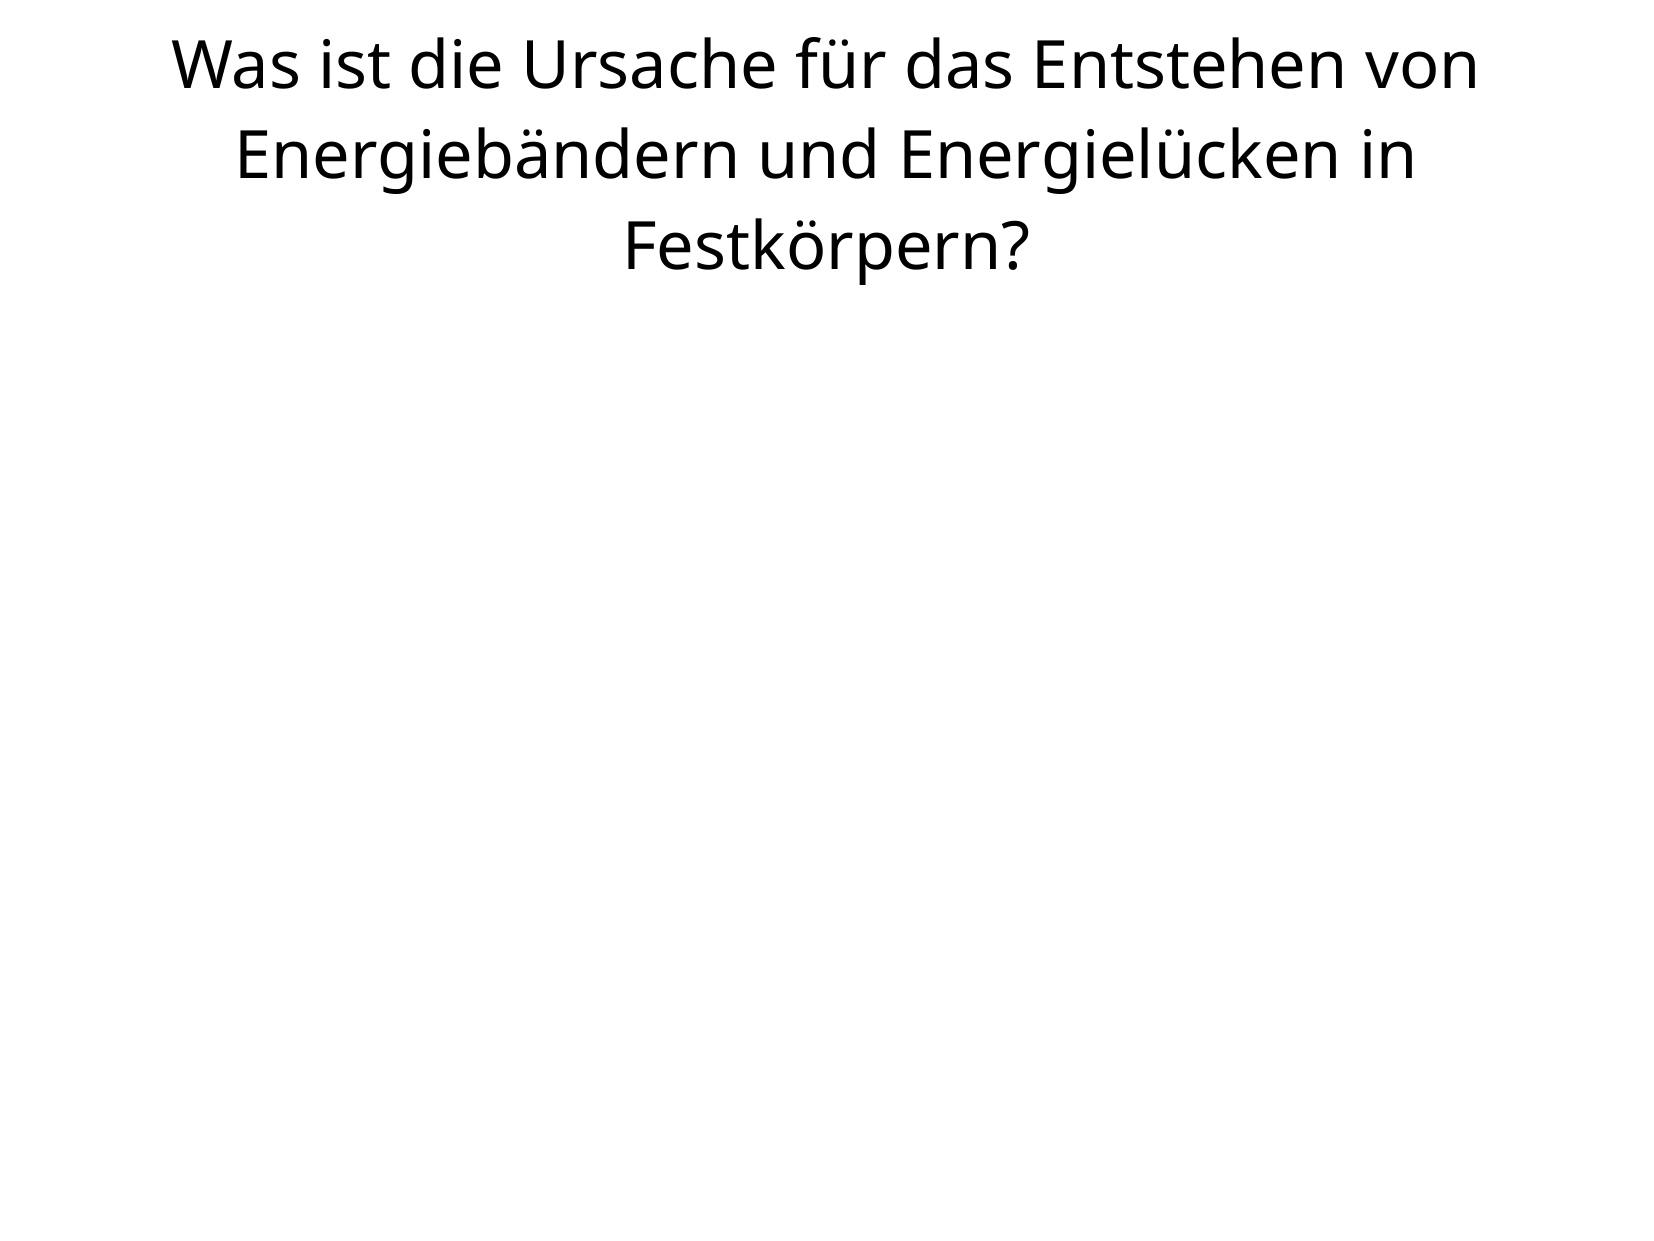

# Was ist die Ursache für das Entstehen von Energiebändern und Energielücken in Festkörpern?